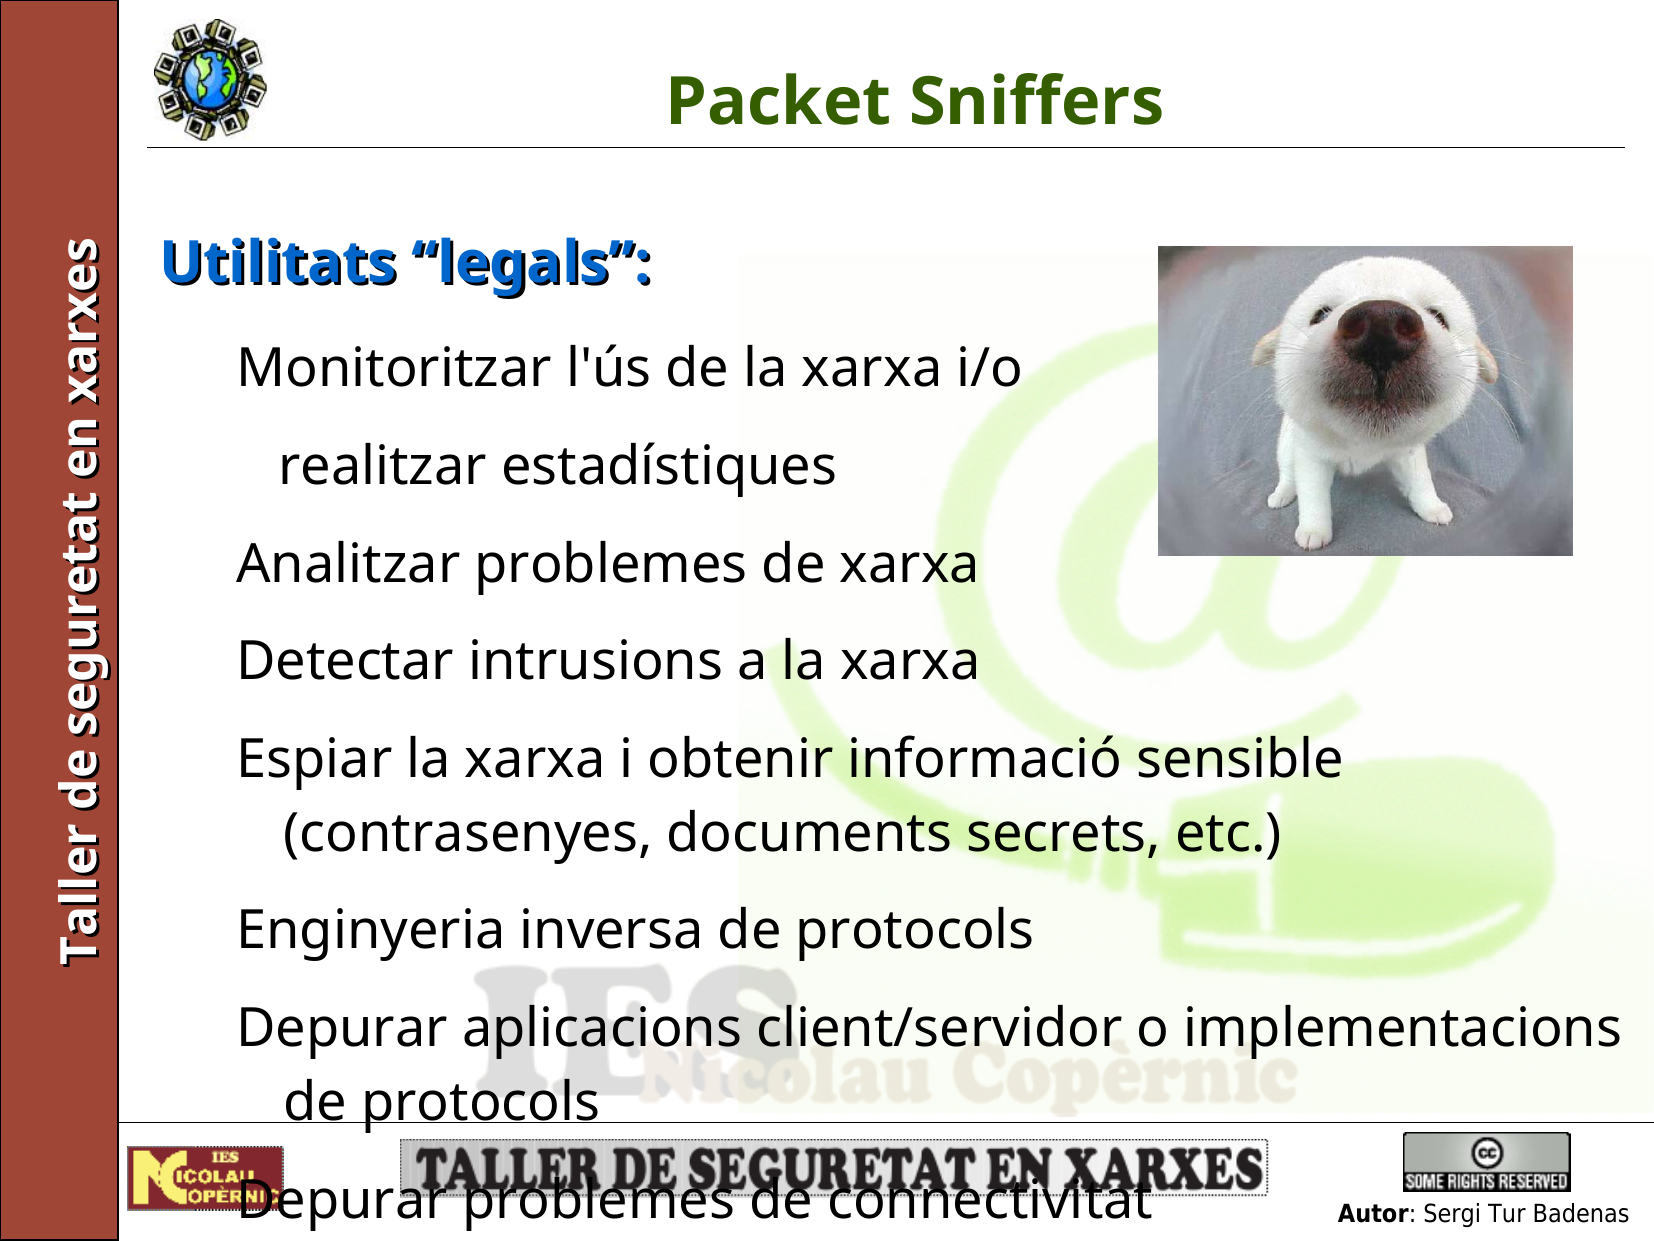

# Packet Sniffers
Utilitats “legals”:
Monitoritzar l'ús de la xarxa i/o
 realitzar estadístiques
Analitzar problemes de xarxa
Detectar intrusions a la xarxa
Espiar la xarxa i obtenir informació sensible (contrasenyes, documents secrets, etc.)
Enginyeria inversa de protocols
Depurar aplicacions client/servidor o implementacions de protocols
Depurar problemes de connectivitat